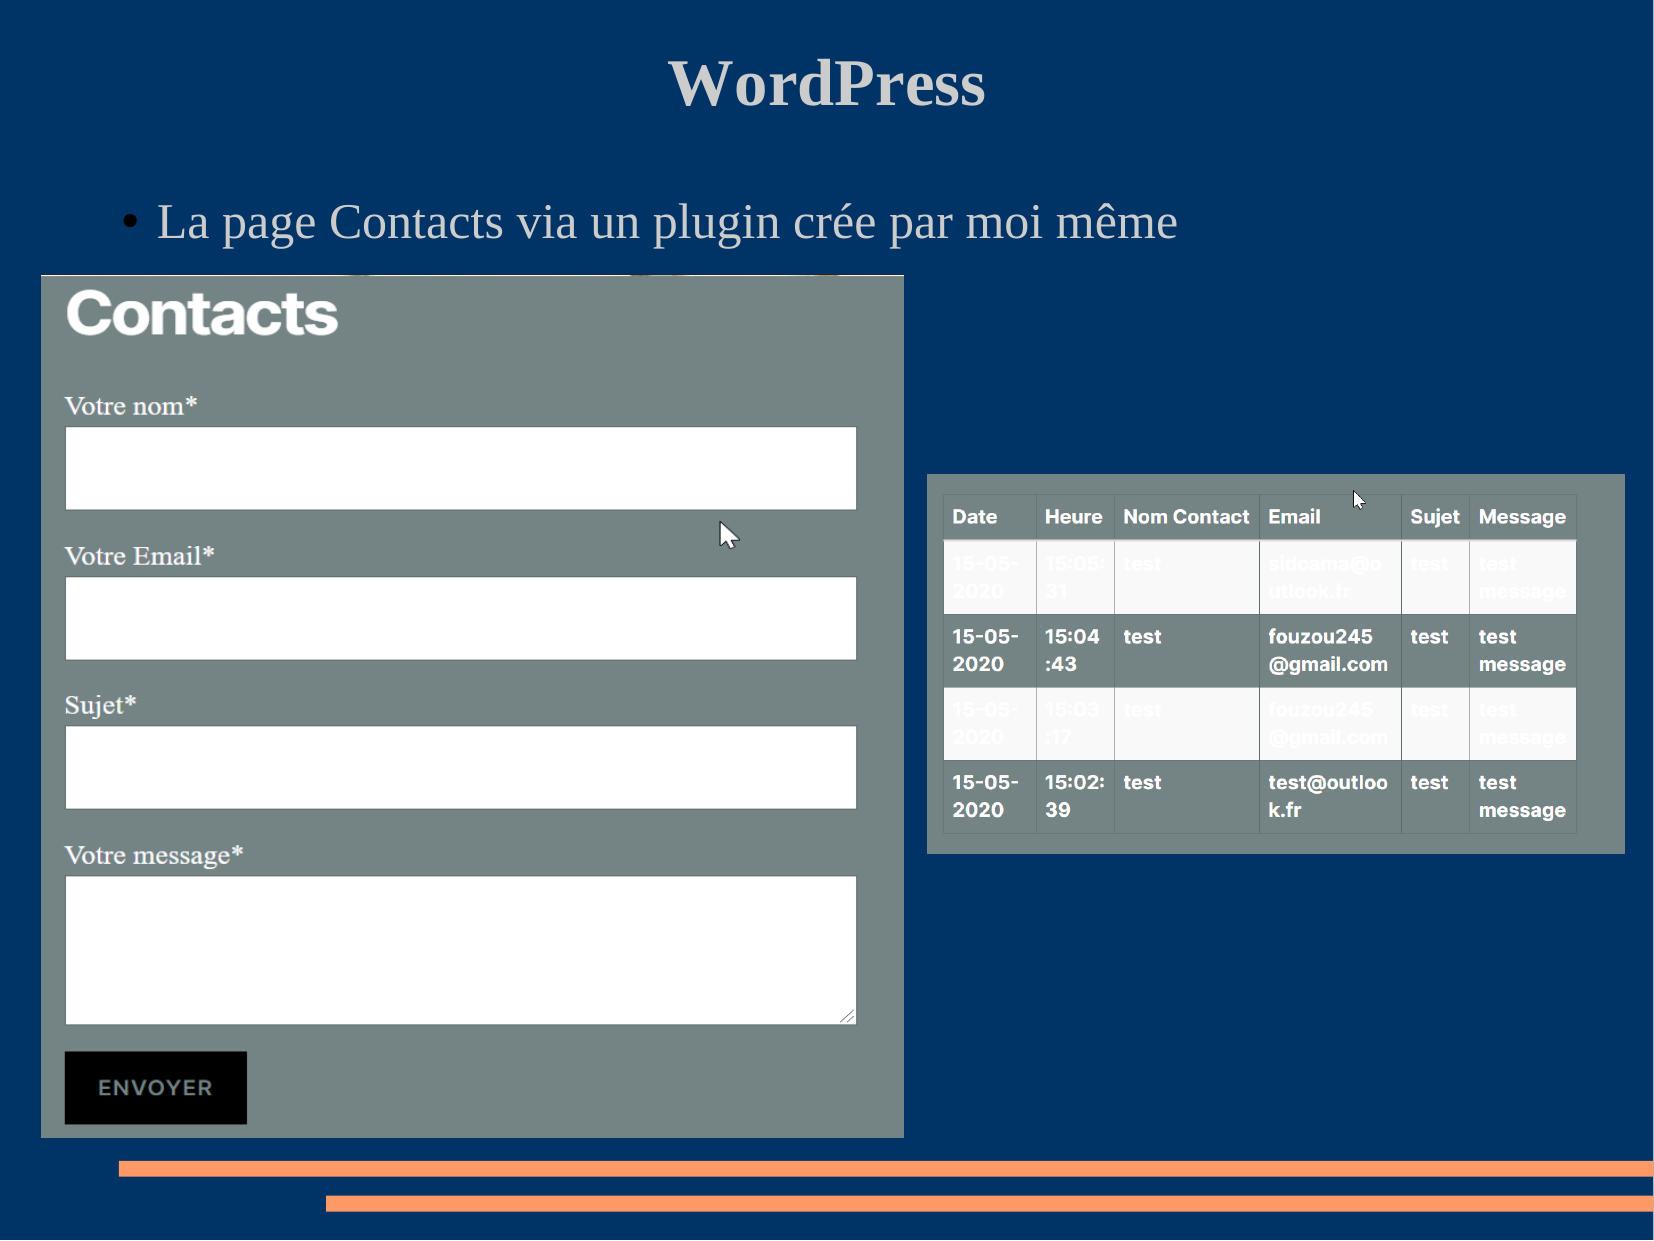

# WordPress
La page Contacts via un plugin crée par moi même